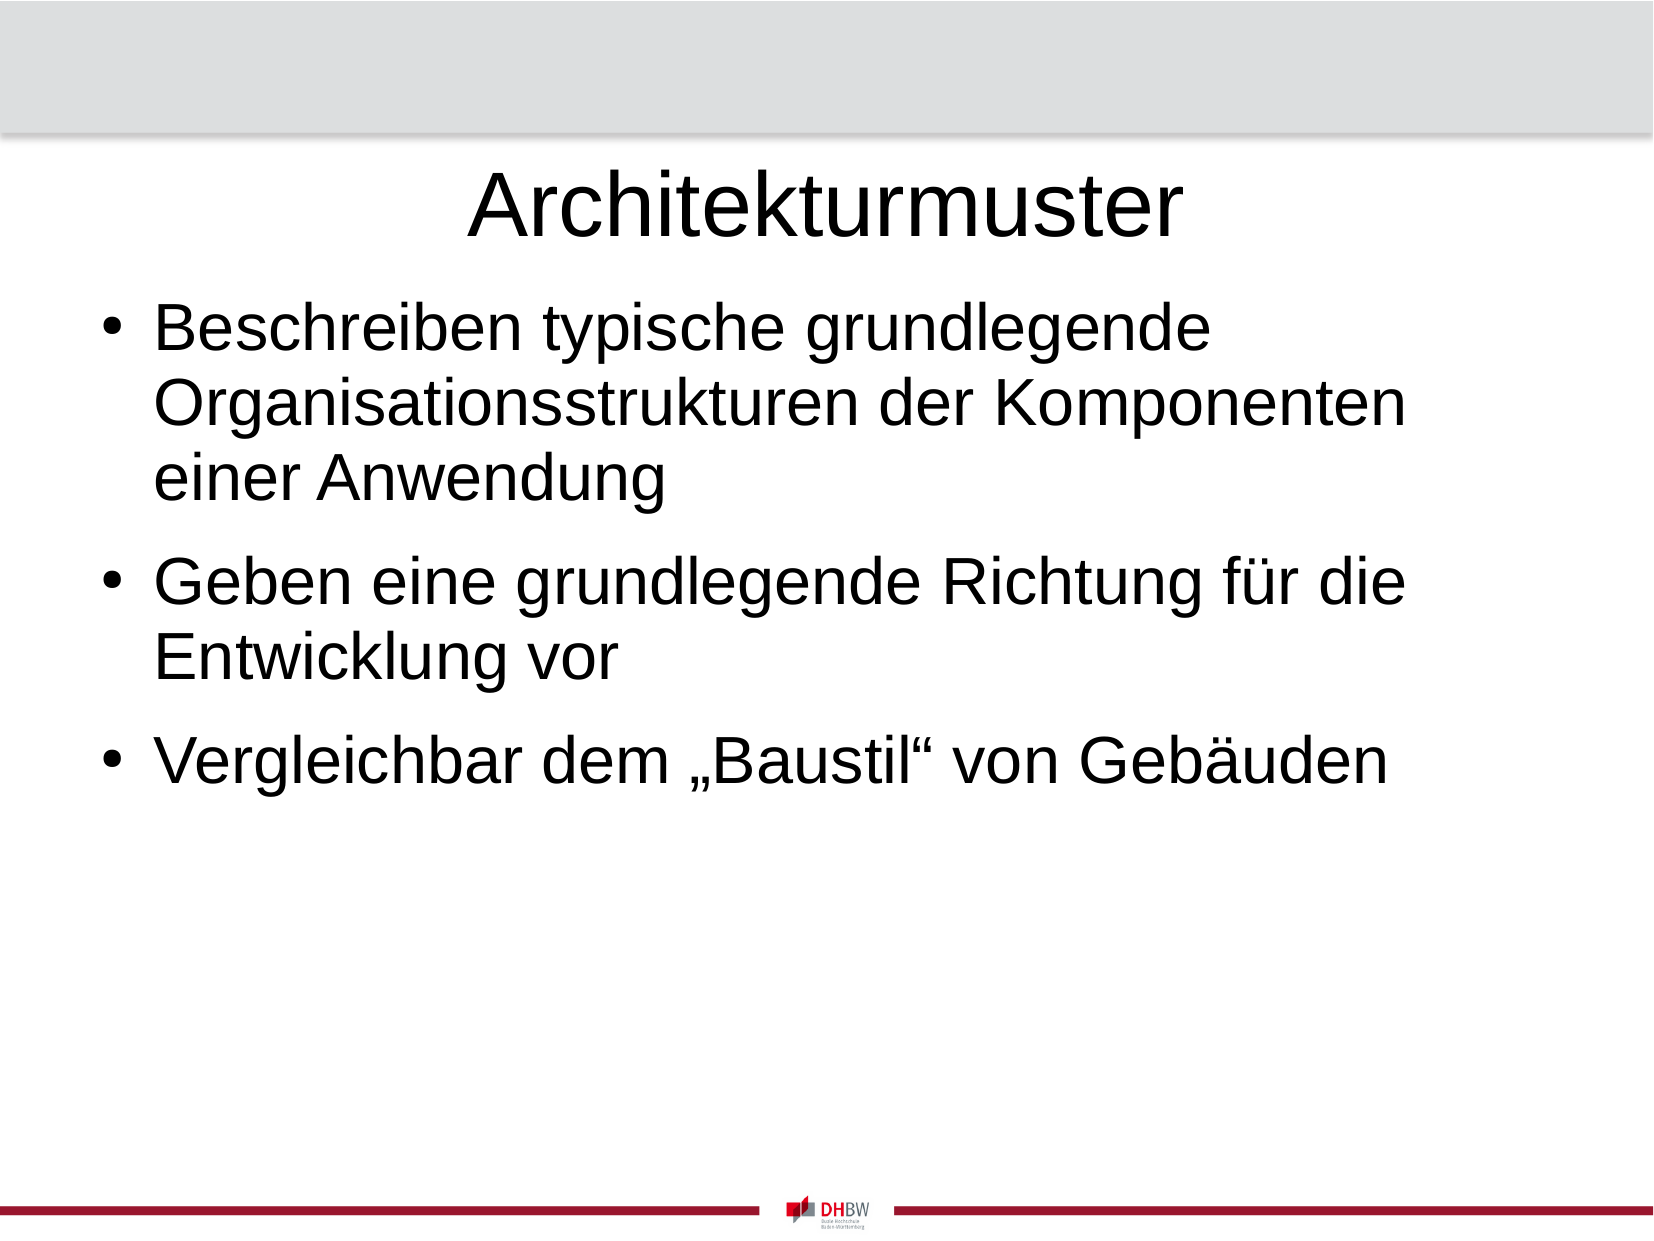

# Architekturmuster
Beschreiben typische grundlegende Organisationsstrukturen der Komponenten einer Anwendung
Geben eine grundlegende Richtung für die Entwicklung vor
Vergleichbar dem „Baustil“ von Gebäuden